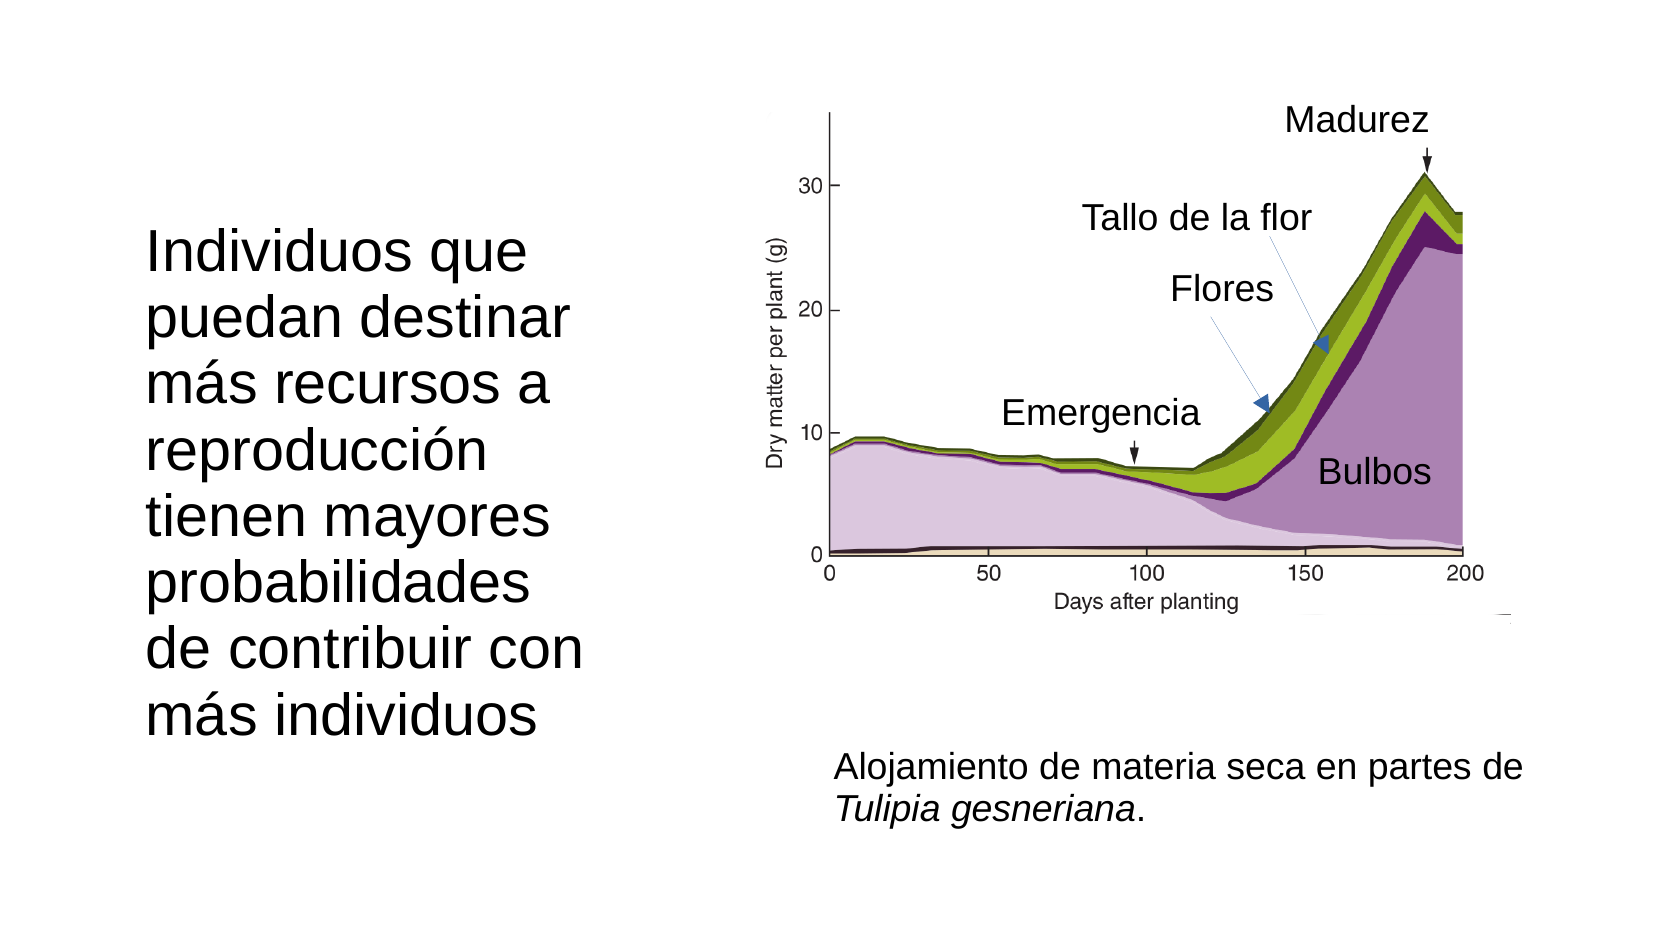

Madurez
Tallo de la flor
# Individuos que puedan destinar más recursos a reproducción tienen mayores probabilidades de contribuir con más individuos
Flores
Emergencia
Bulbos
Alojamiento de materia seca en partes de Tulipia gesneriana.